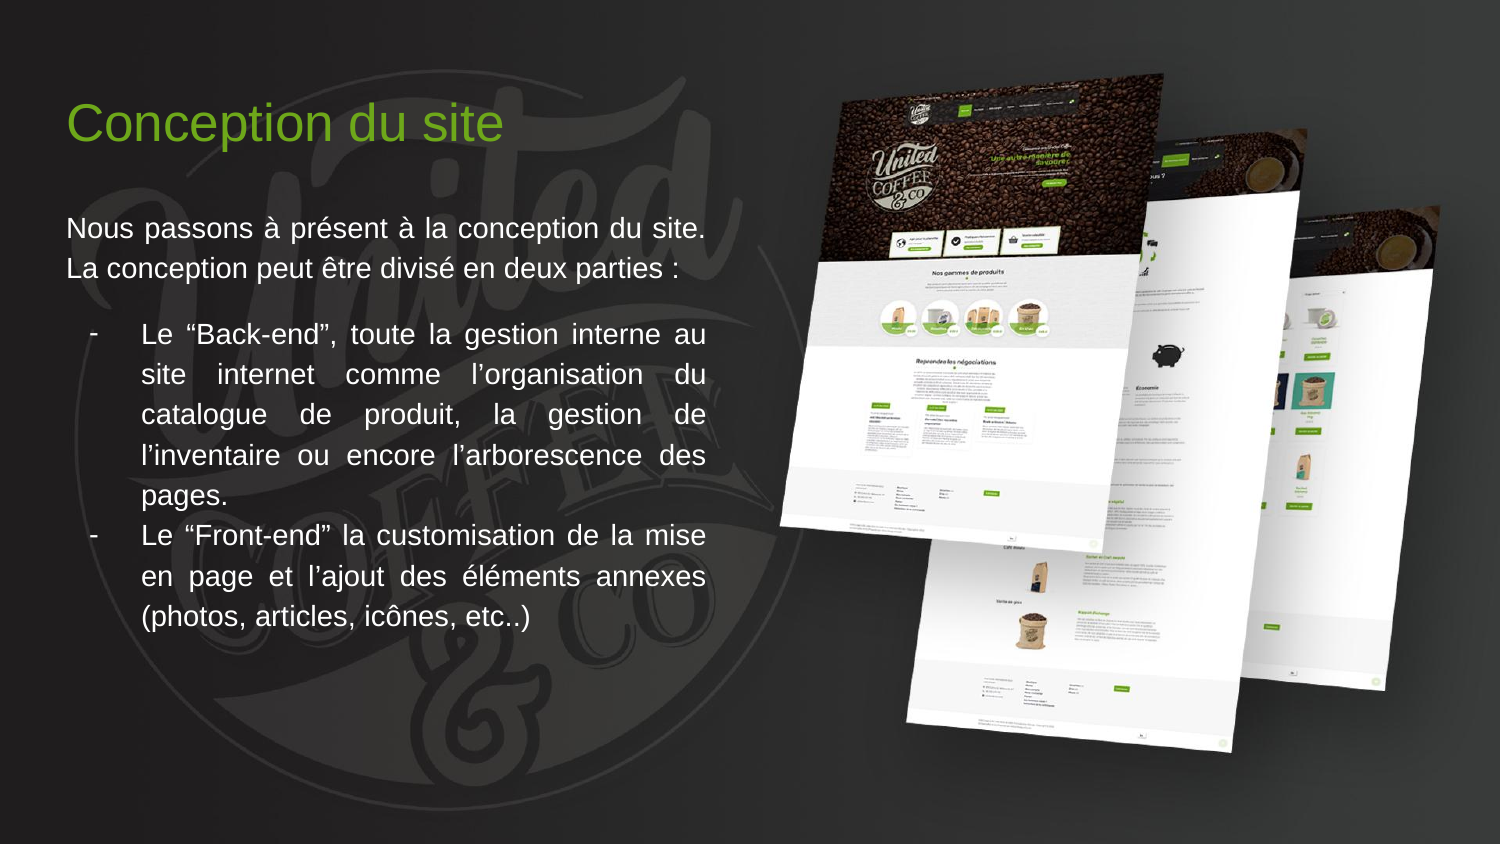

# Conception du site
Nous passons à présent à la conception du site. La conception peut être divisé en deux parties :
Le “Back-end”, toute la gestion interne au site internet comme l’organisation du catalogue de produit, la gestion de l’inventaire ou encore l’arborescence des pages.
Le “Front-end” la customisation de la mise en page et l’ajout des éléments annexes (photos, articles, icônes, etc..)